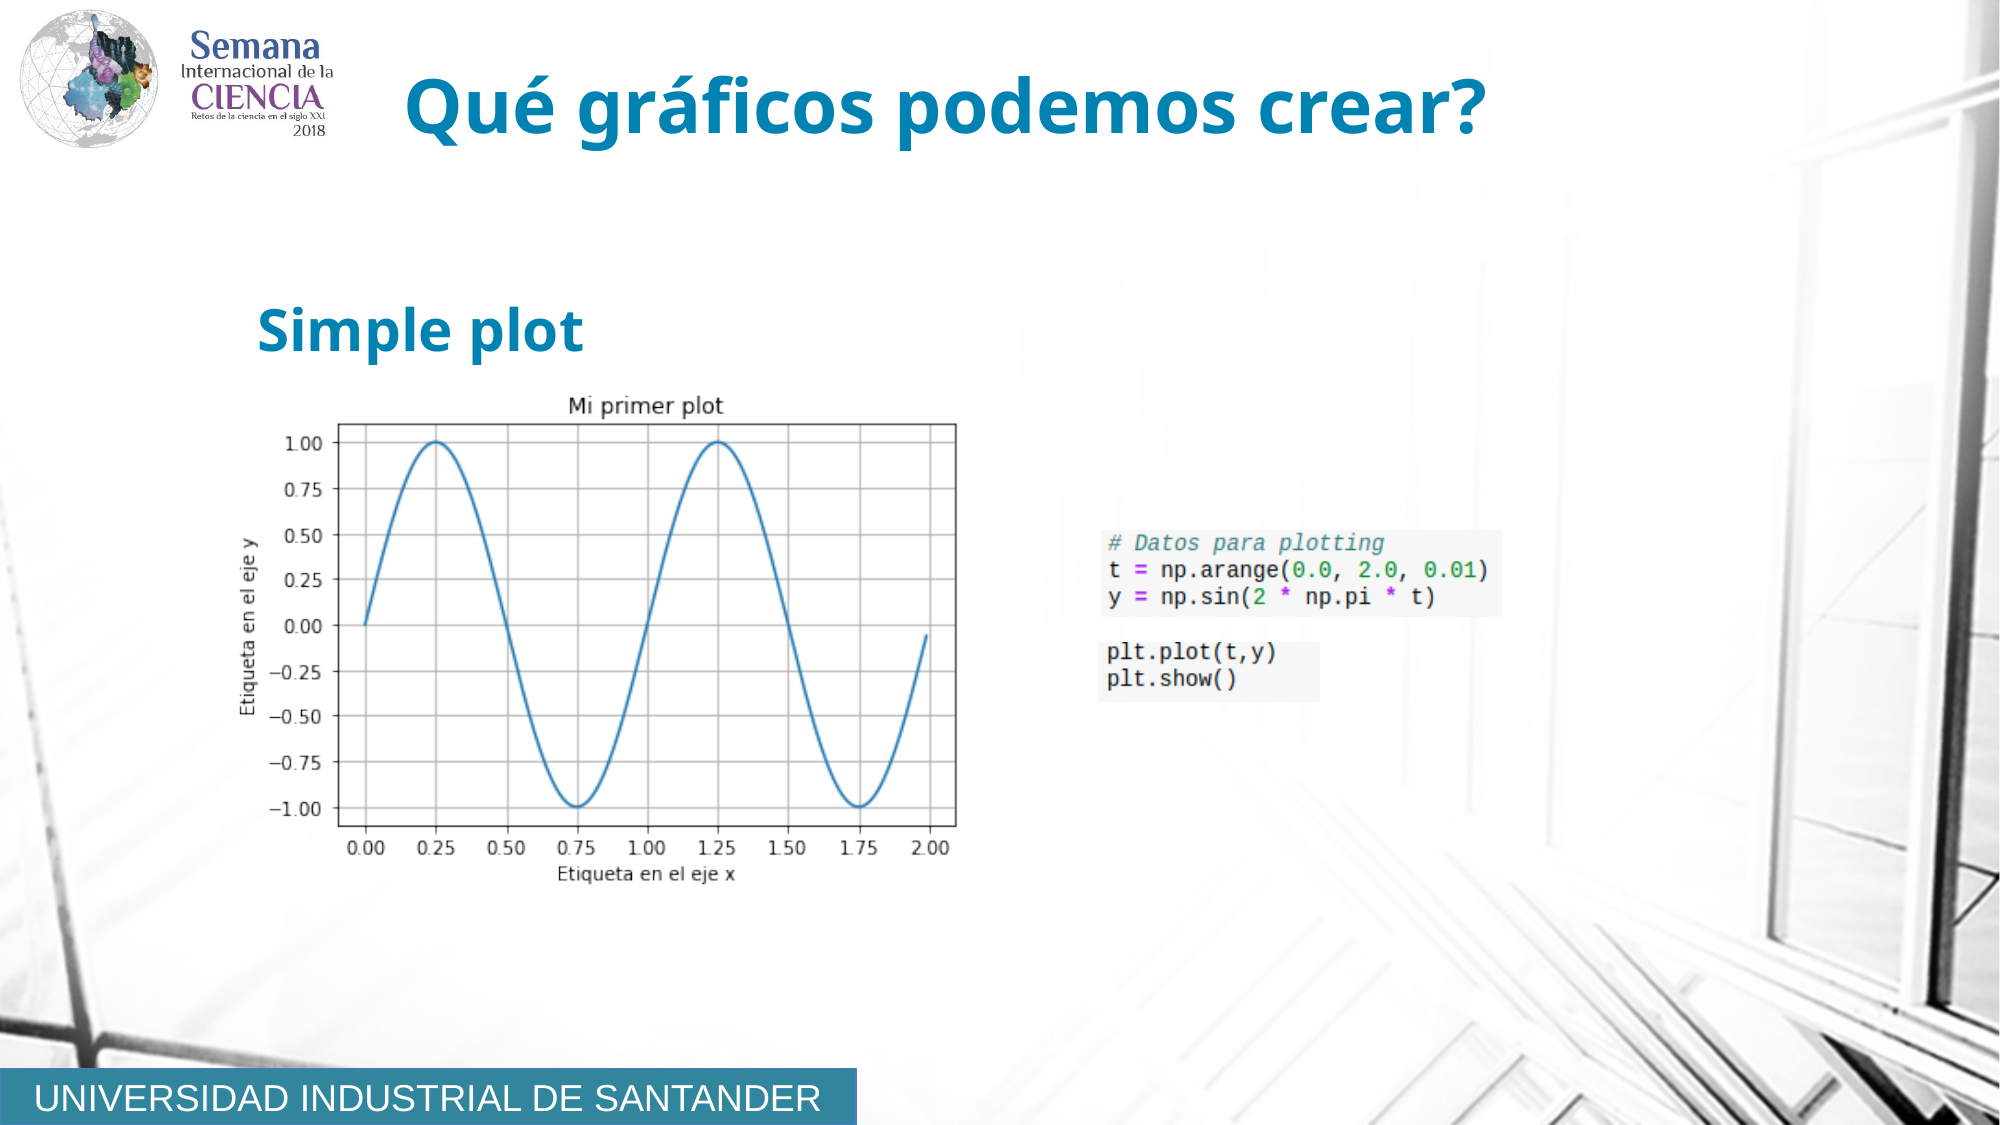

Qué gráficos podemos crear?
Simple plot
UNIVERSIDAD INDUSTRIAL DE SANTANDER